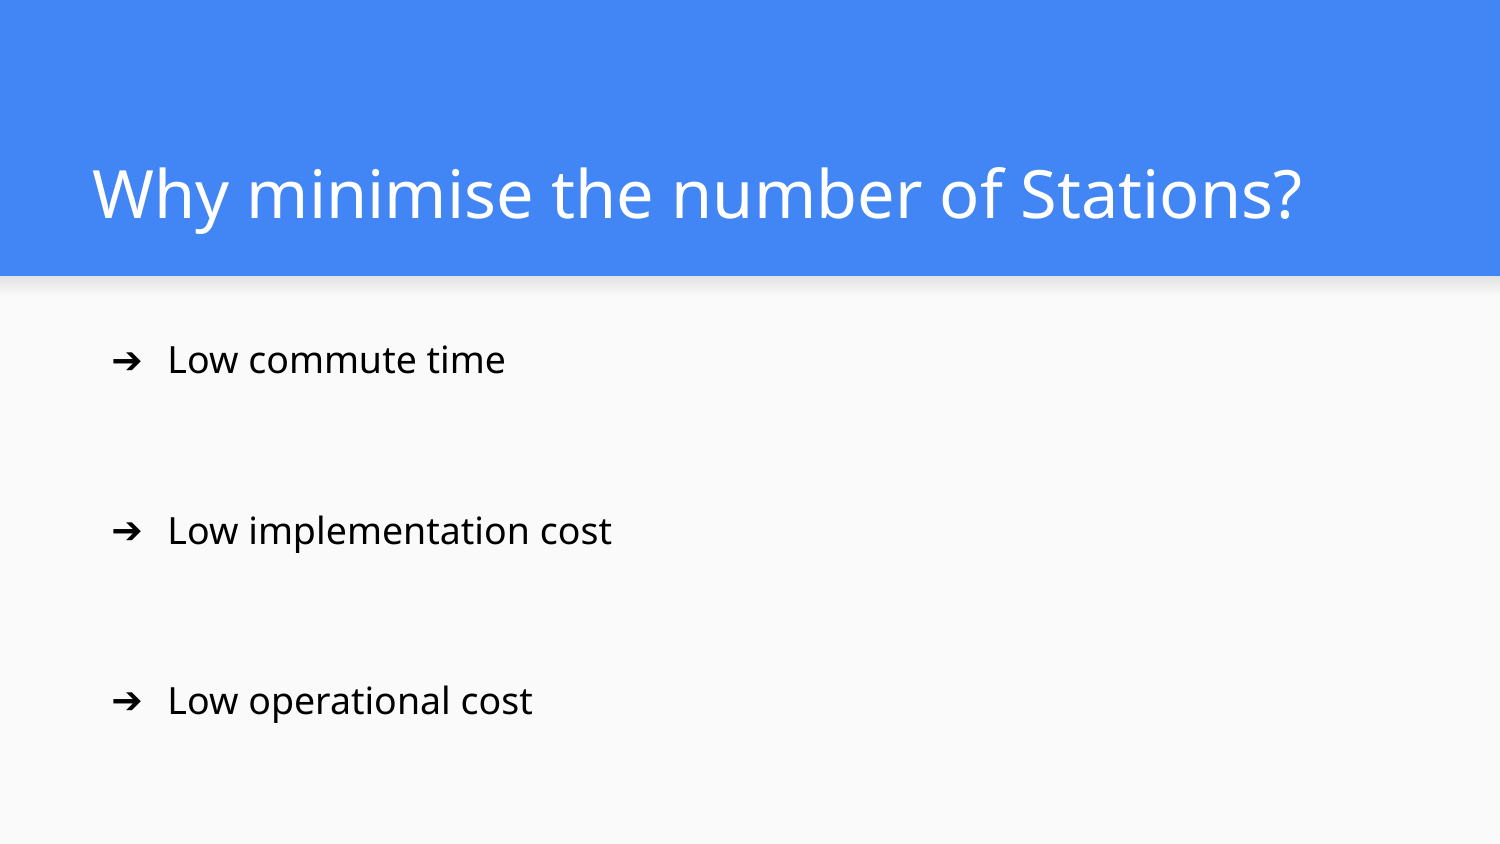

# Why minimise the number of Stations?
Low commute time
Low implementation cost
Low operational cost